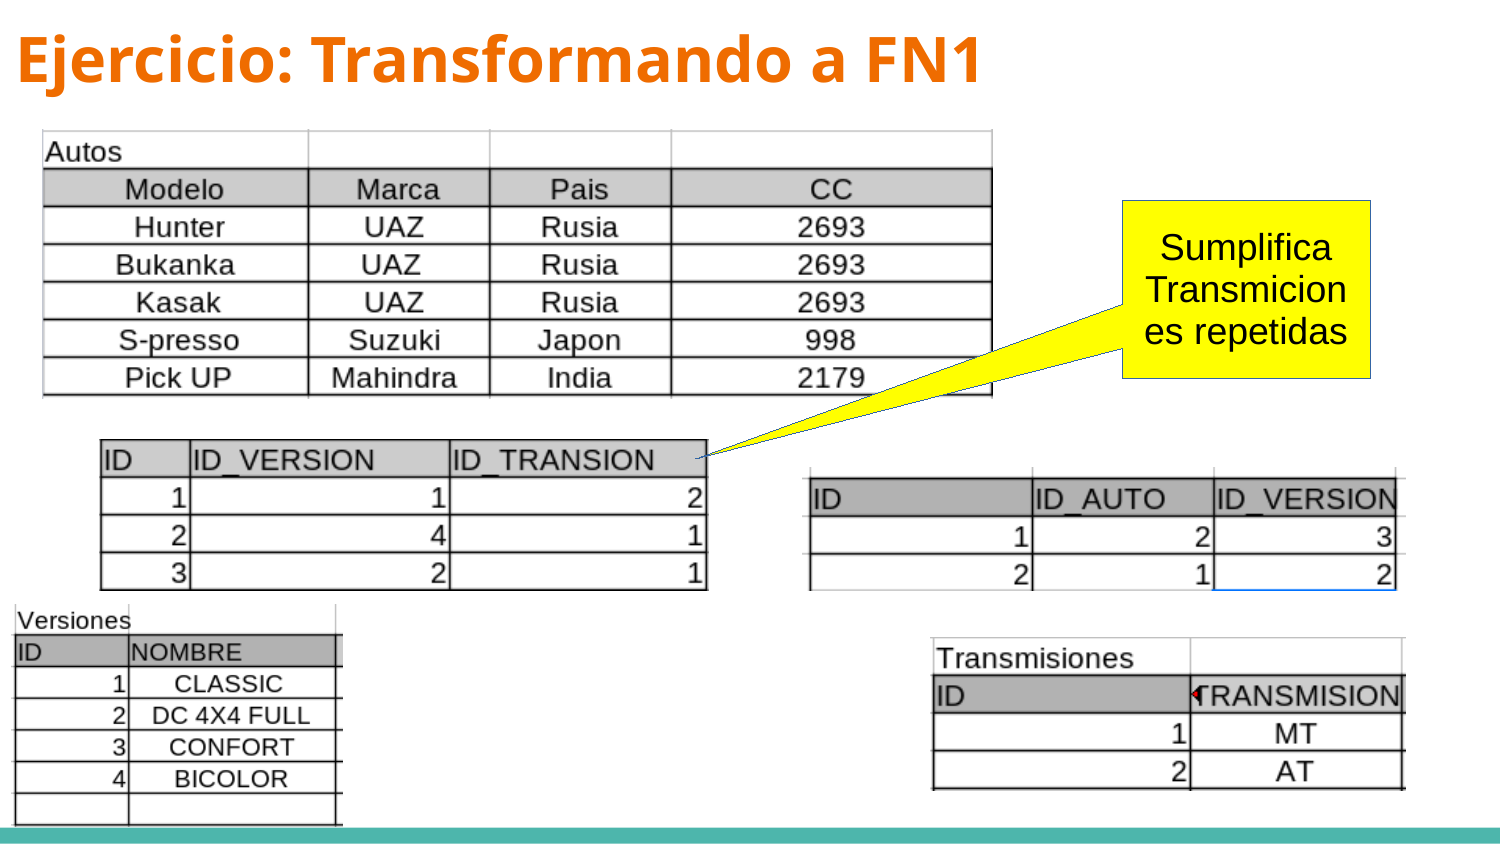

# Ejercicio: Transformando a FN1
Sumplifica Transmiciones repetidas